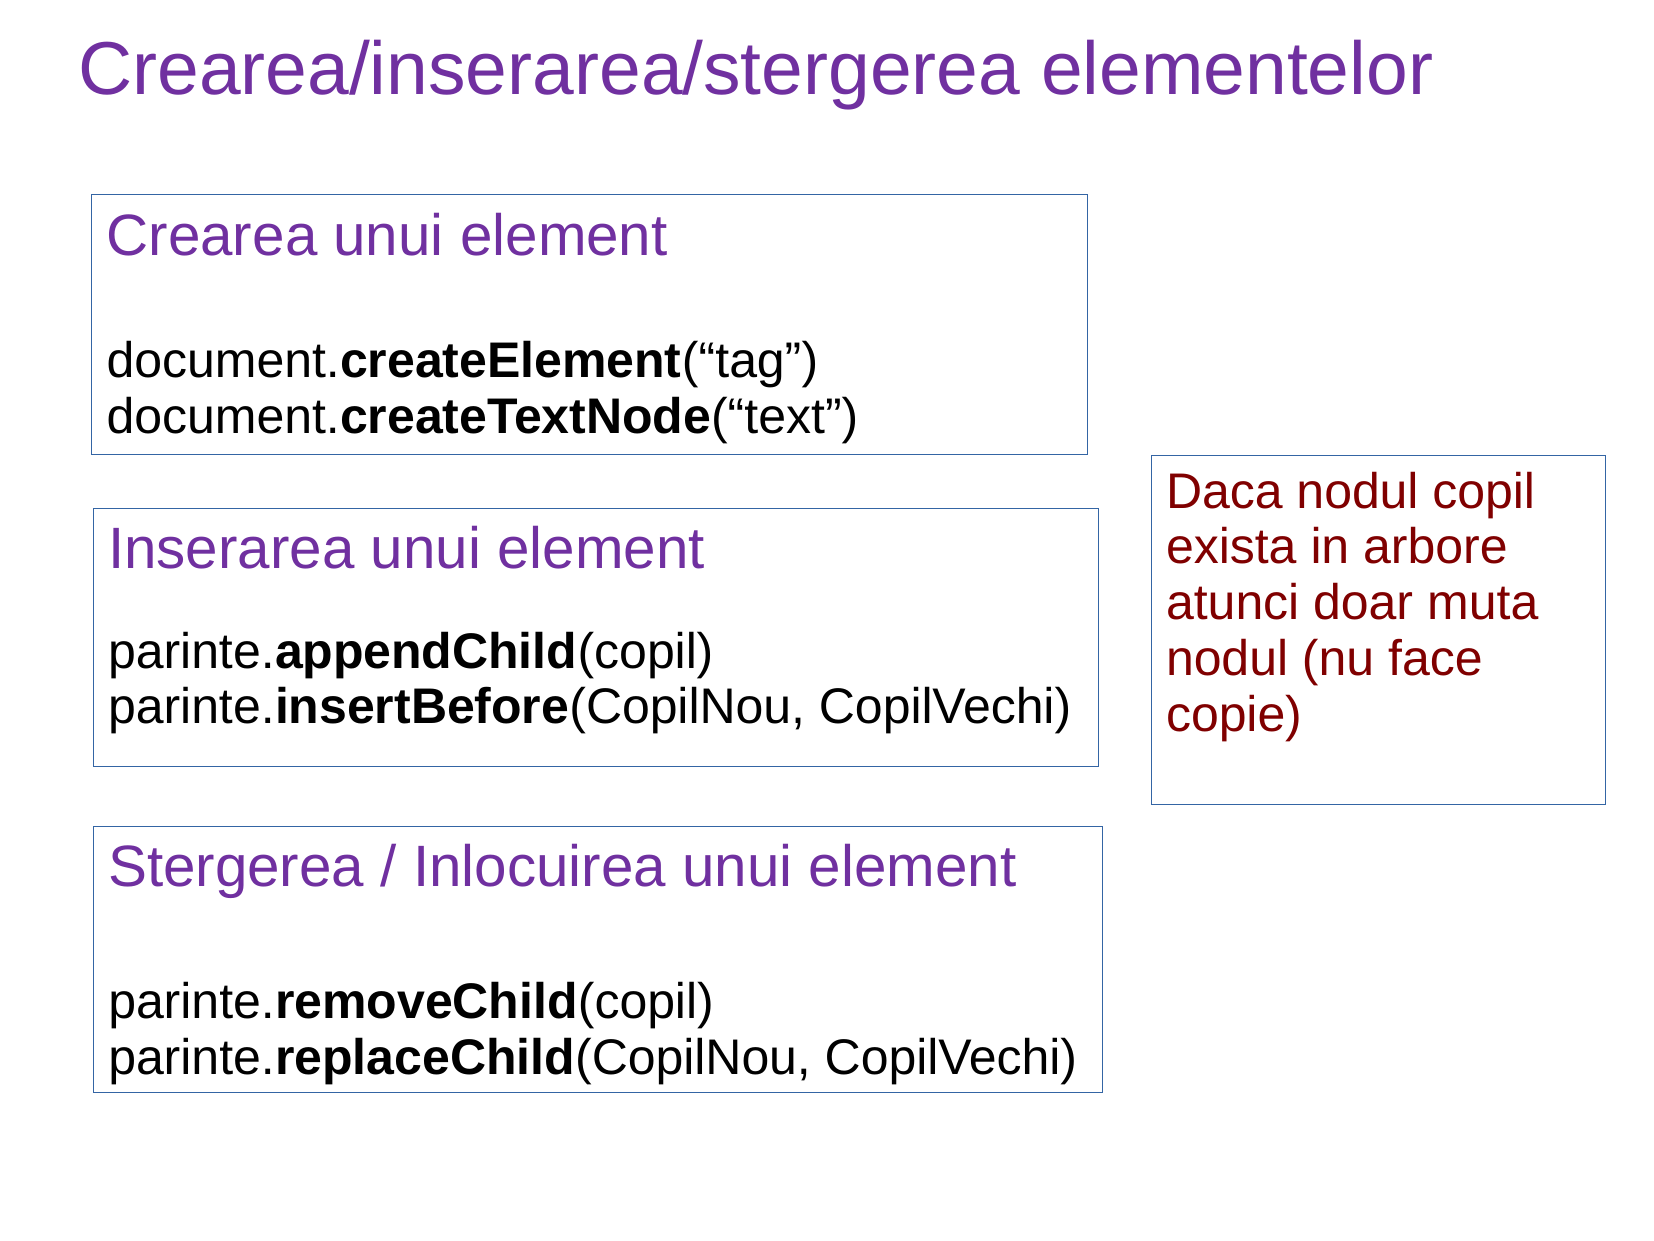

Crearea/inserarea/stergerea elementelor
Crearea unui element
document.createElement(“tag”)
document.createTextNode(“text”)
Daca nodul copil
exista in arbore
atunci doar muta
nodul (nu face
copie)
Inserarea unui element
parinte.appendChild(copil)
parinte.insertBefore(CopilNou, CopilVechi)
Stergerea / Inlocuirea unui element
parinte.removeChild(copil)
parinte.replaceChild(CopilNou, CopilVechi)